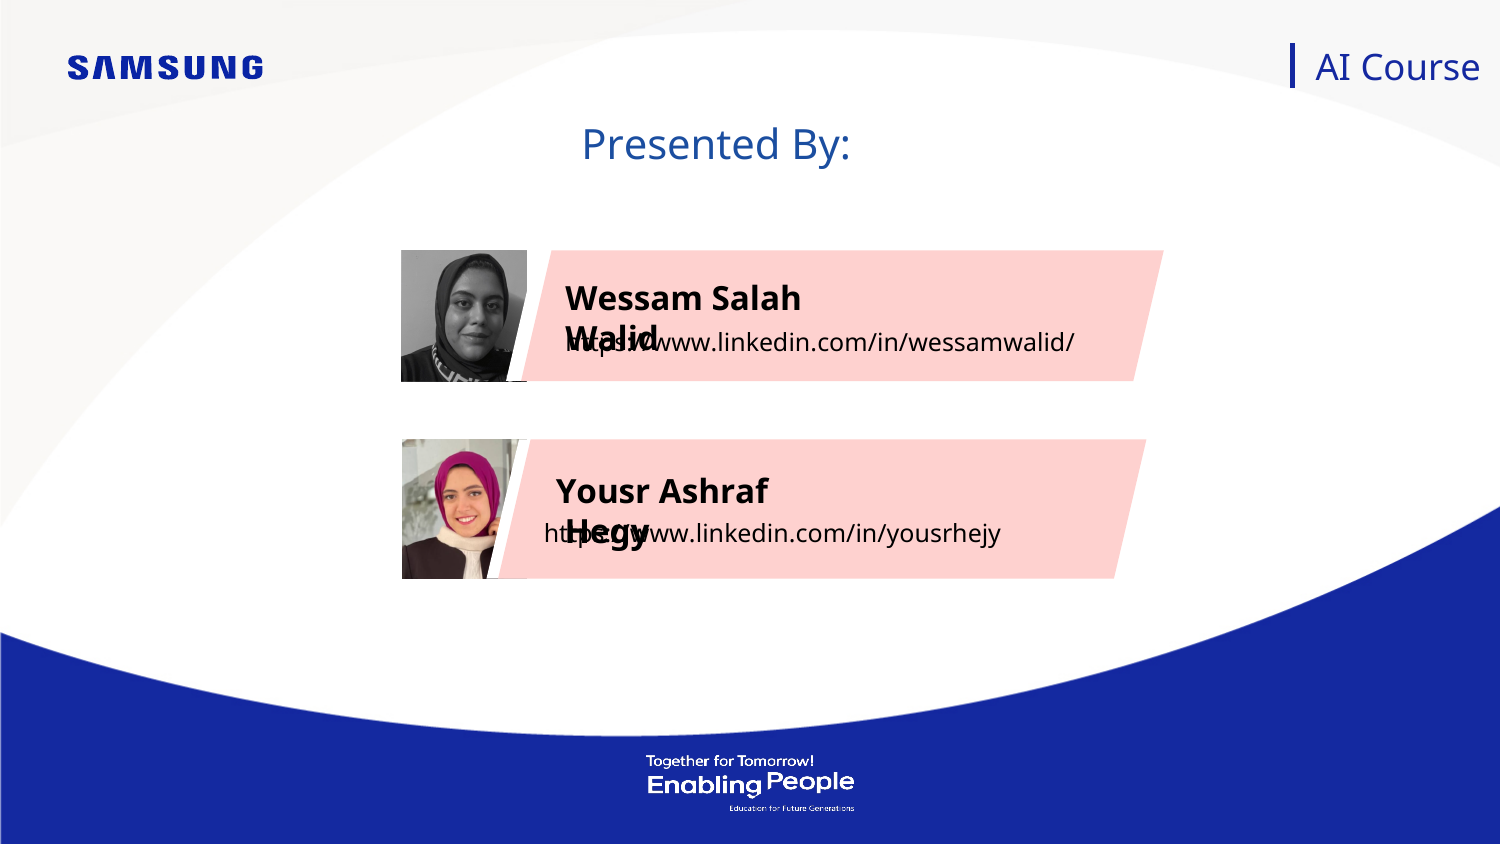

AI Course
Presented By:
Wessam Salah Walid
https://www.linkedin.com/in/wessamwalid/
Yousr Ashraf  Hegy
https://www.linkedin.com/in/yousrhejy